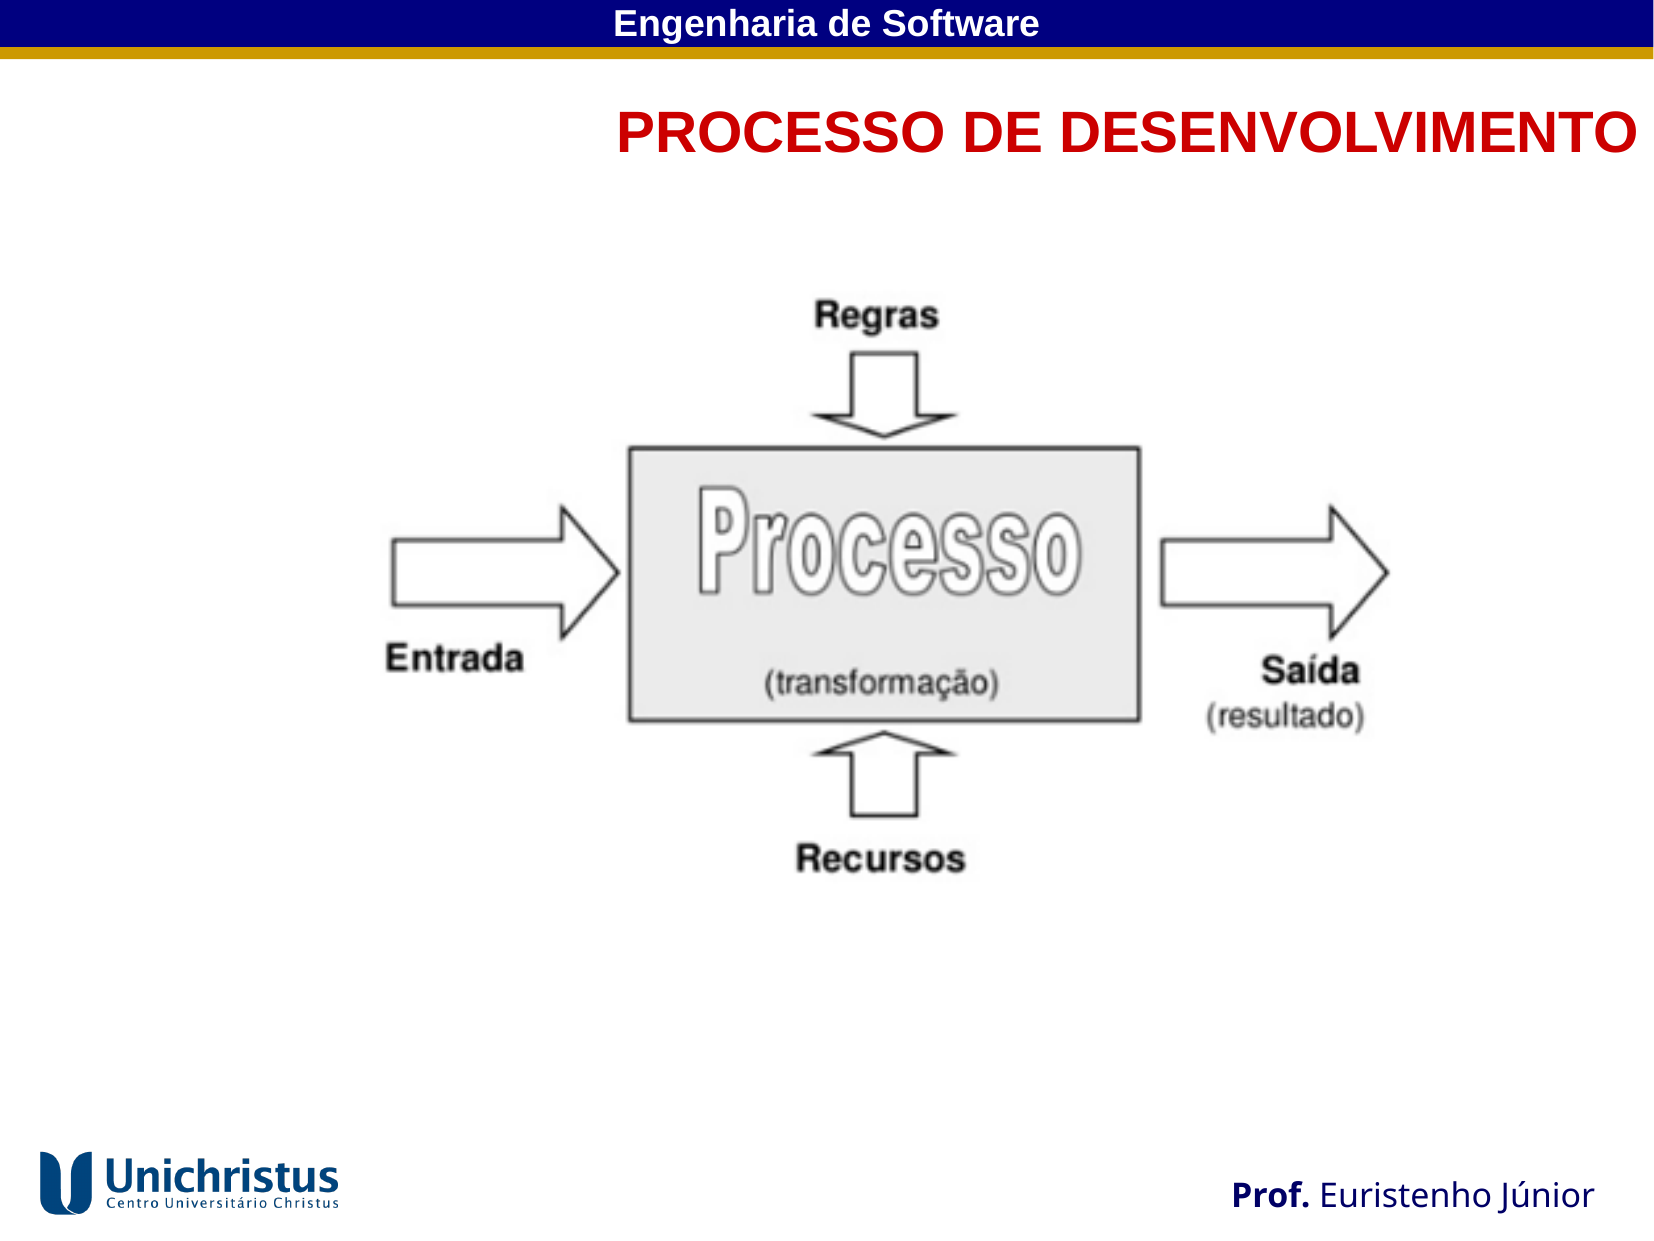

Engenharia de Software
PROCESSO DE DESENVOLVIMENTO
Prof. Euristenho Júnior